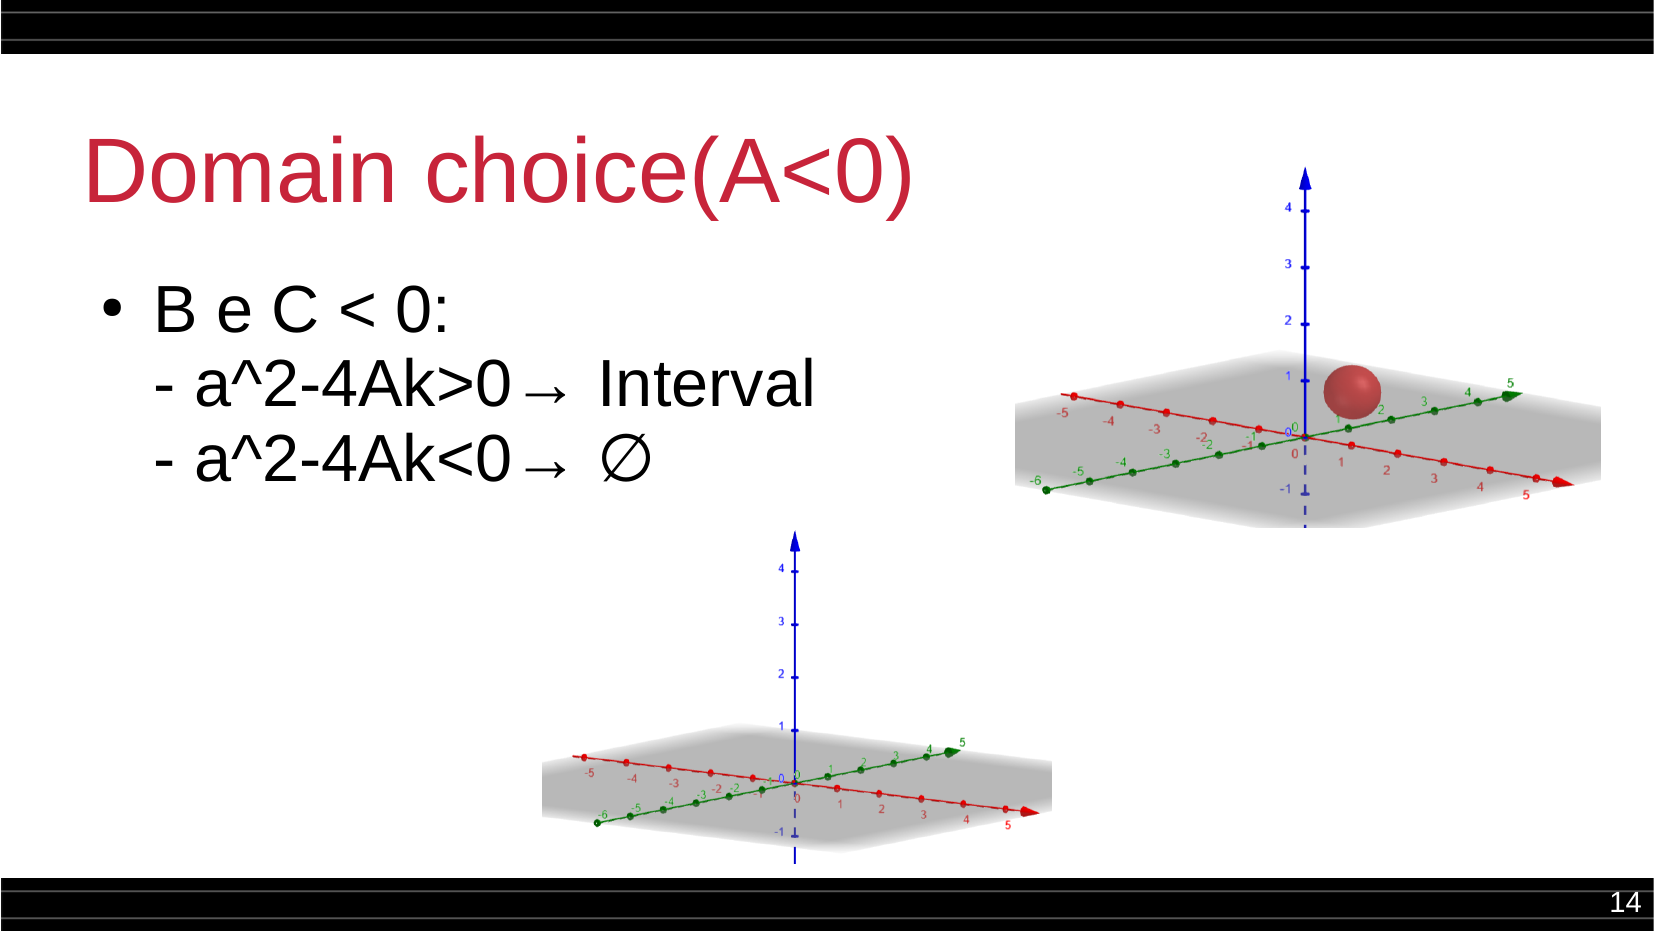

# Domain choice(A<0)
B e C < 0:
- a^2-4Ak>0→ Interval
- a^2-4Ak<0→ ∅